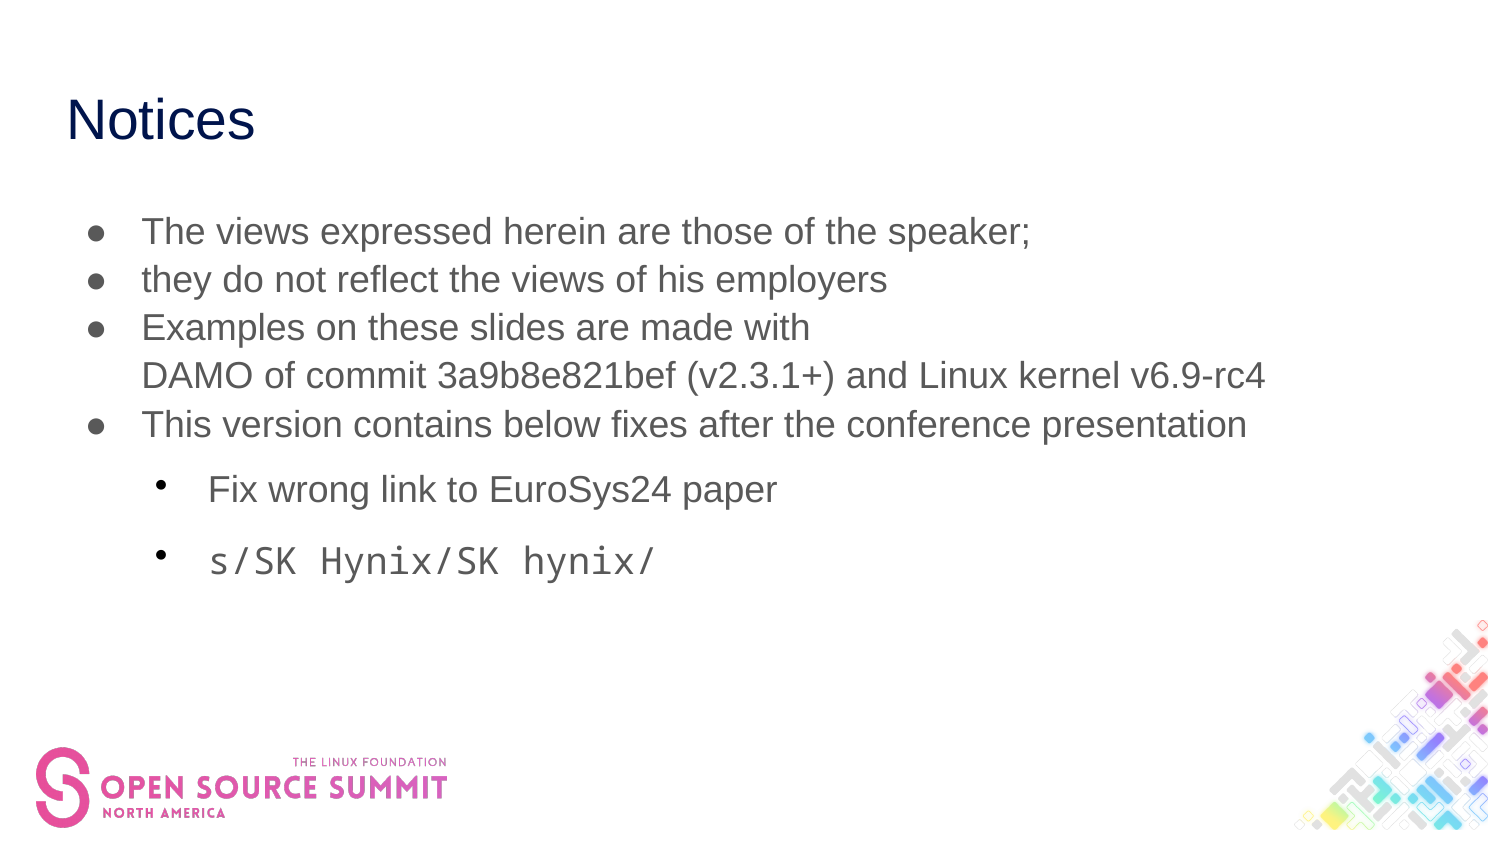

# Notices
The views expressed herein are those of the speaker;
they do not reflect the views of his employers
Examples on these slides are made with
DAMO of commit 3a9b8e821bef (v2.3.1+) and Linux kernel v6.9-rc4
This version contains below fixes after the conference presentation
Fix wrong link to EuroSys24 paper
s/SK Hynix/SK hynix/